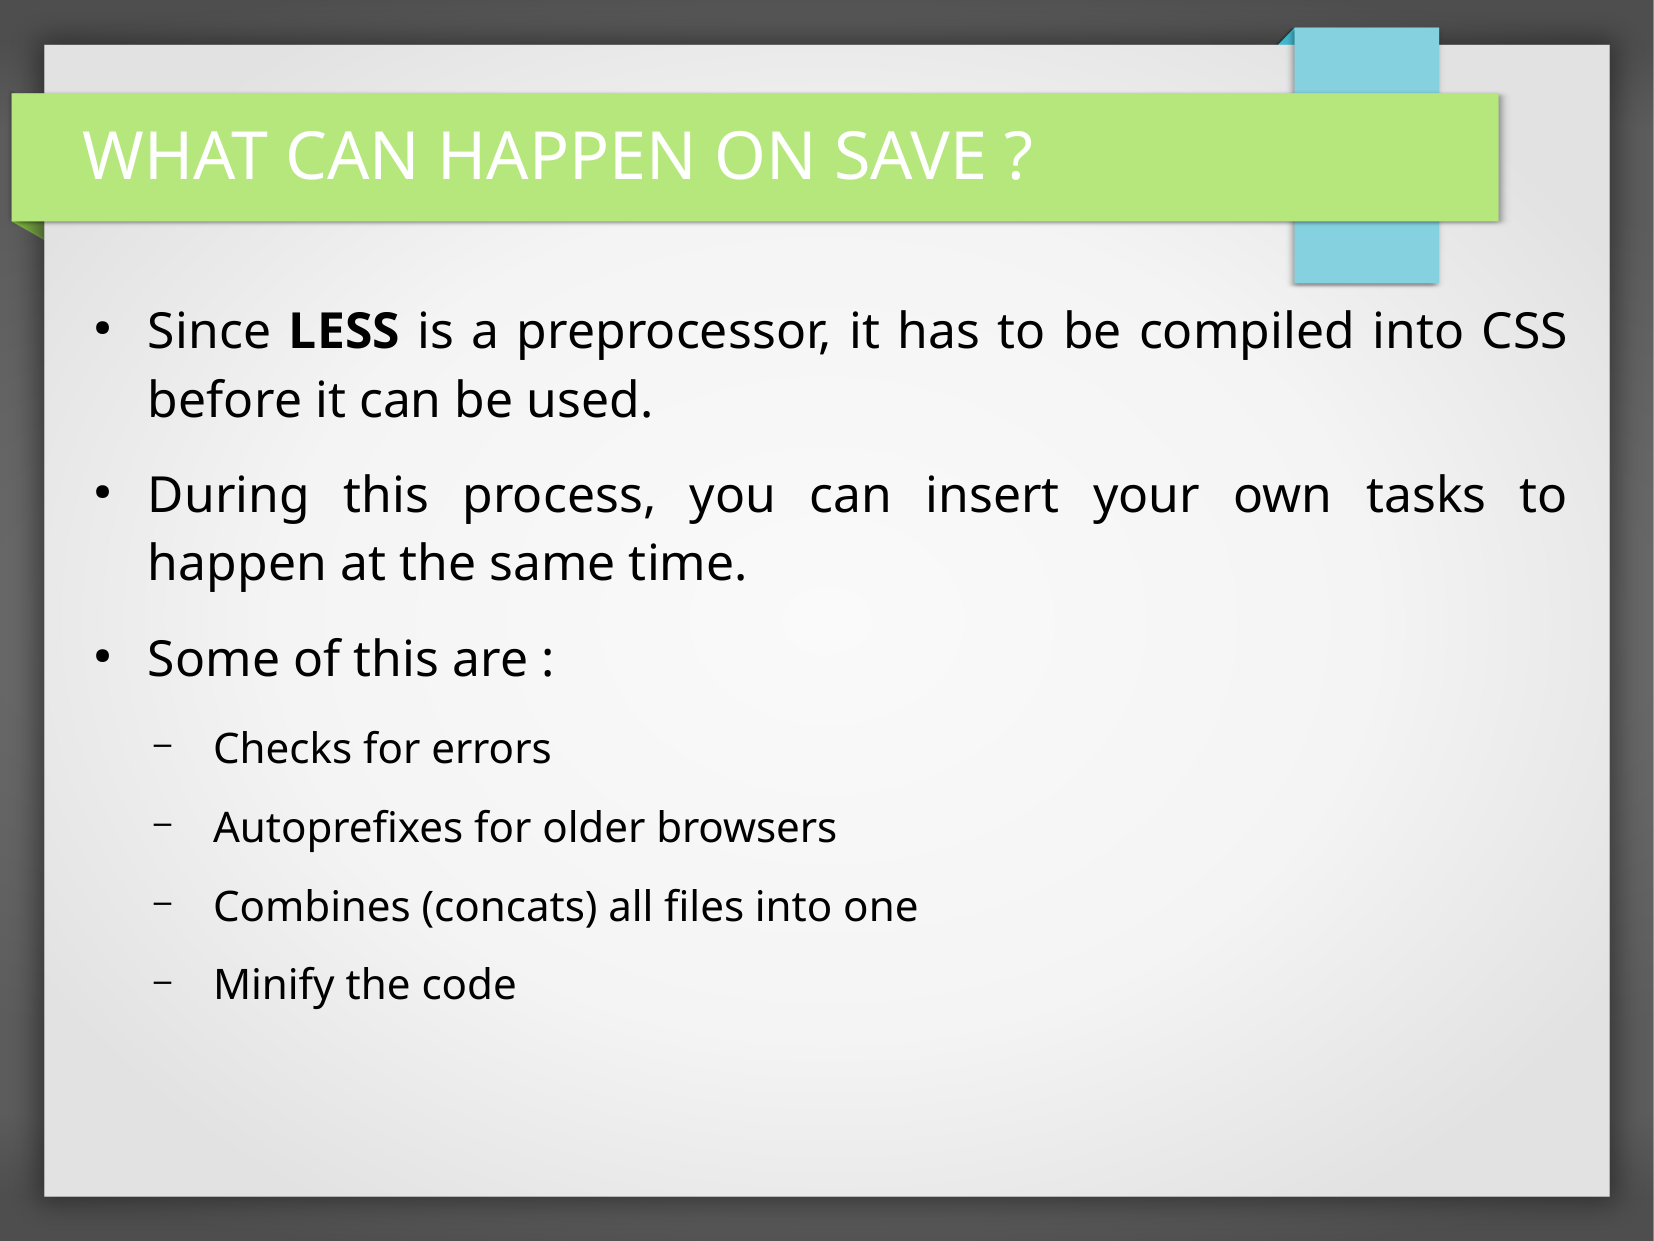

# WHAT CAN HAPPEN ON SAVE ?
Since LESS is a preprocessor, it has to be compiled into CSS before it can be used.
During this process, you can insert your own tasks to happen at the same time.
Some of this are :
Checks for errors
Autoprefixes for older browsers
Combines (concats) all files into one
Minify the code